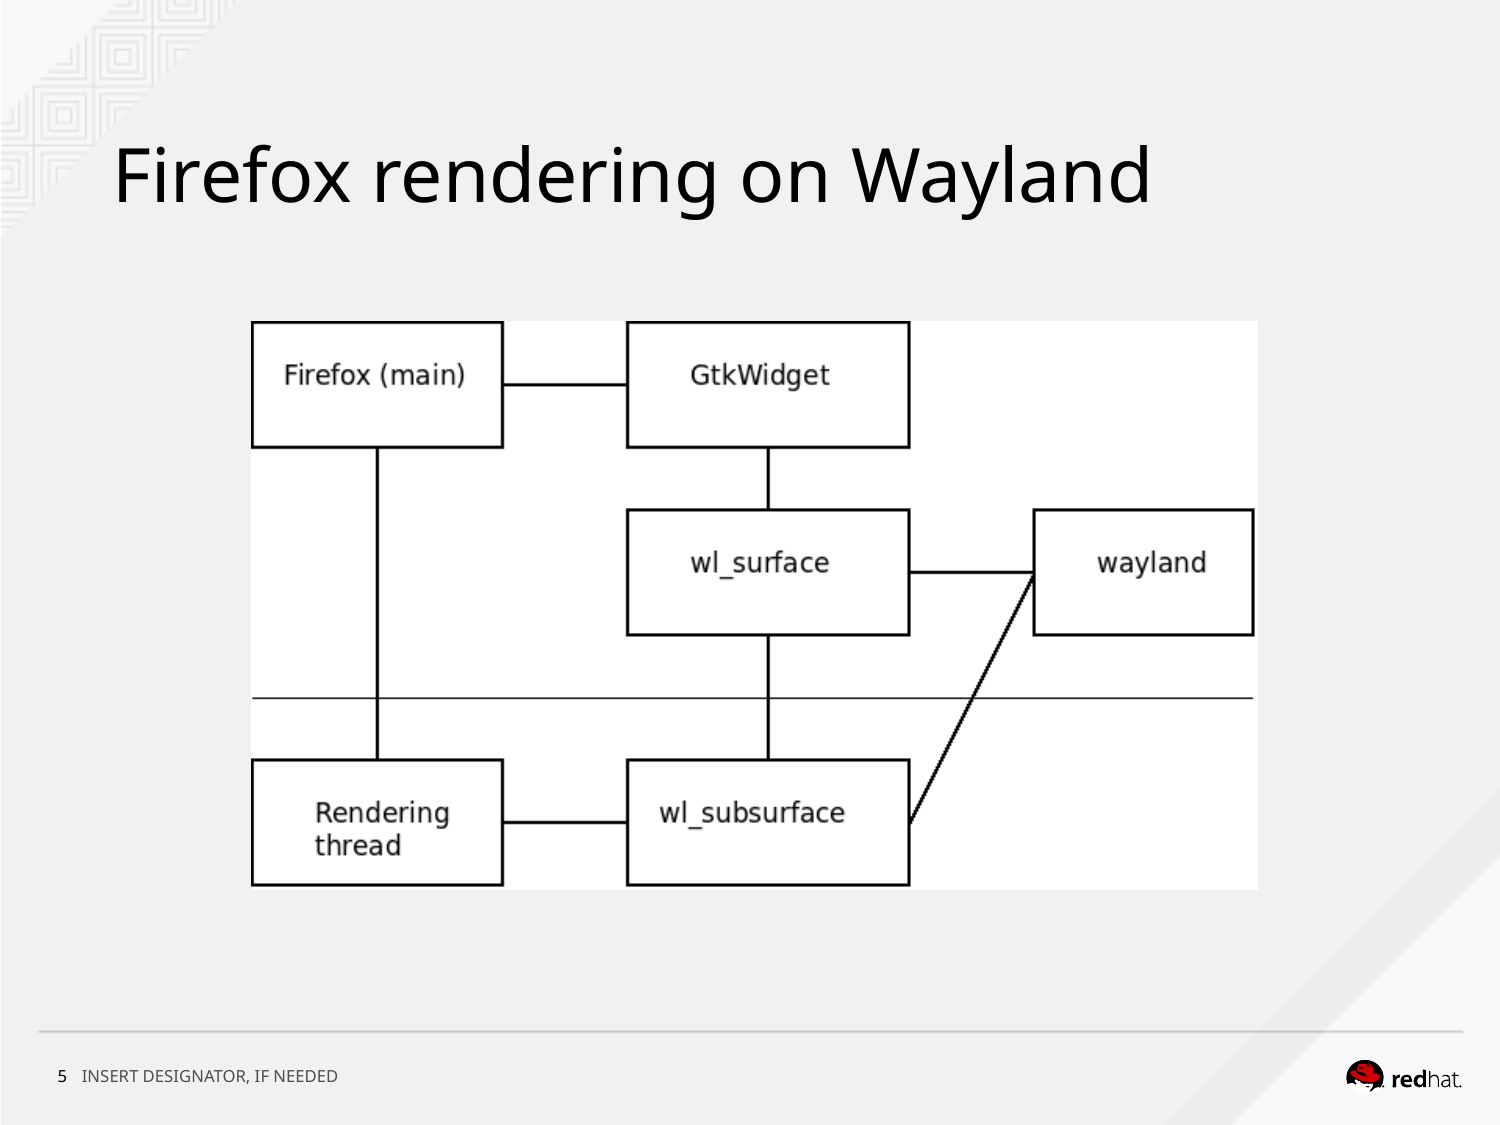

# Firefox rendering on Wayland
5
INSERT DESIGNATOR, IF NEEDED